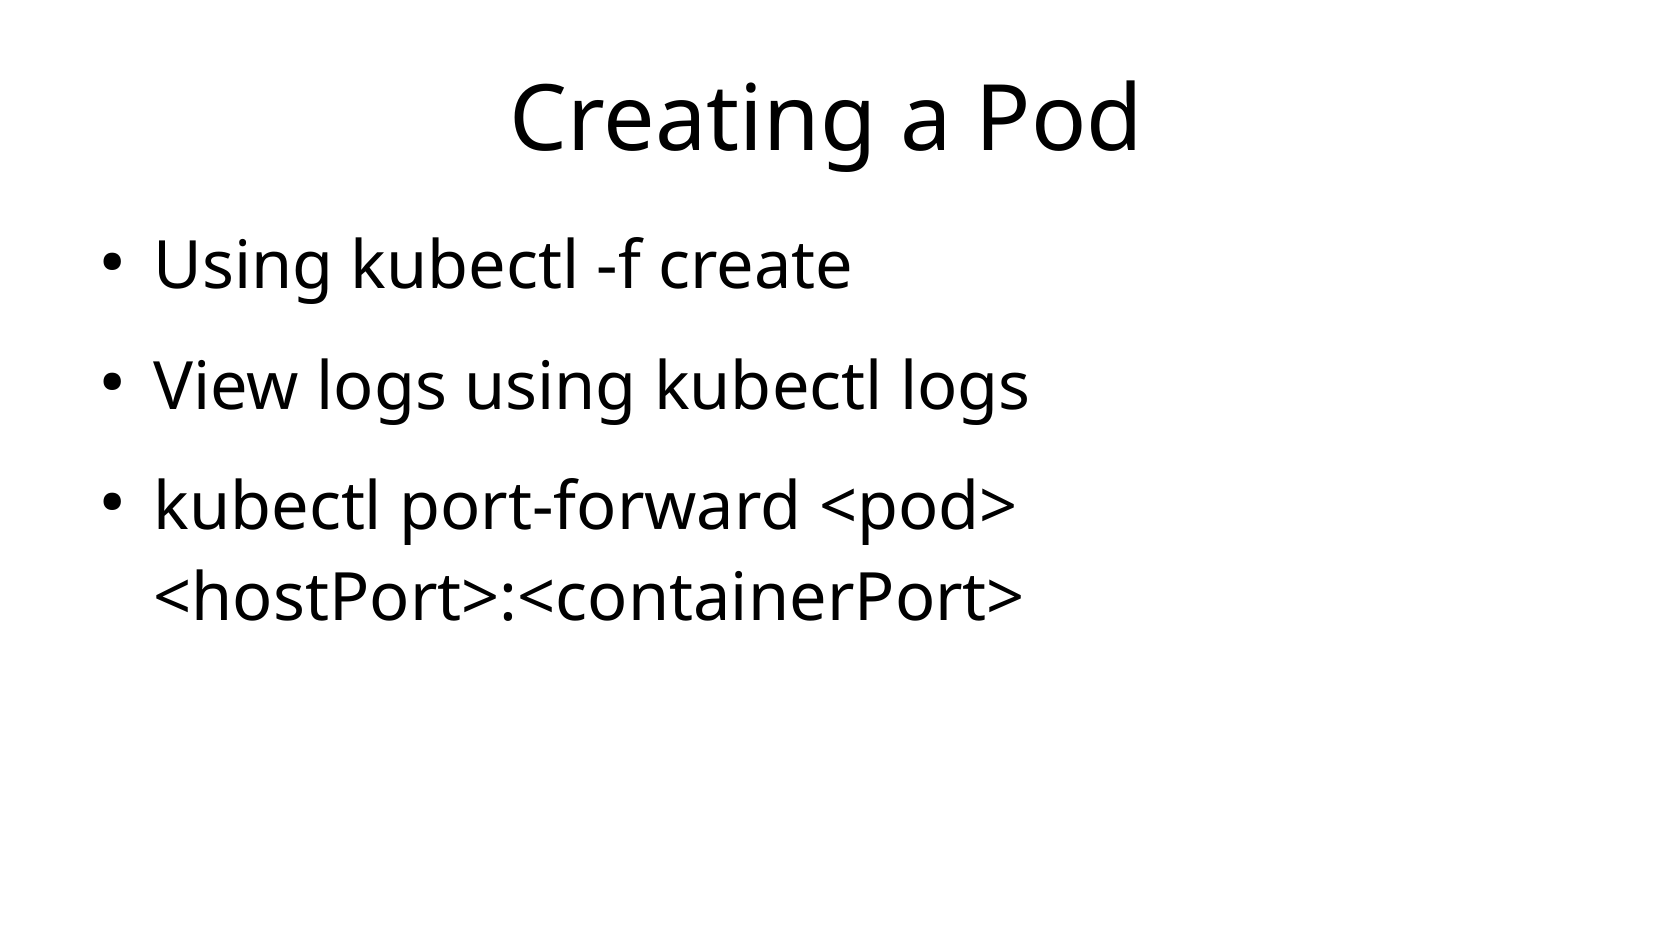

# Creating a Pod
Using kubectl -f create
View logs using kubectl logs
kubectl port-forward <pod> <hostPort>:<containerPort>